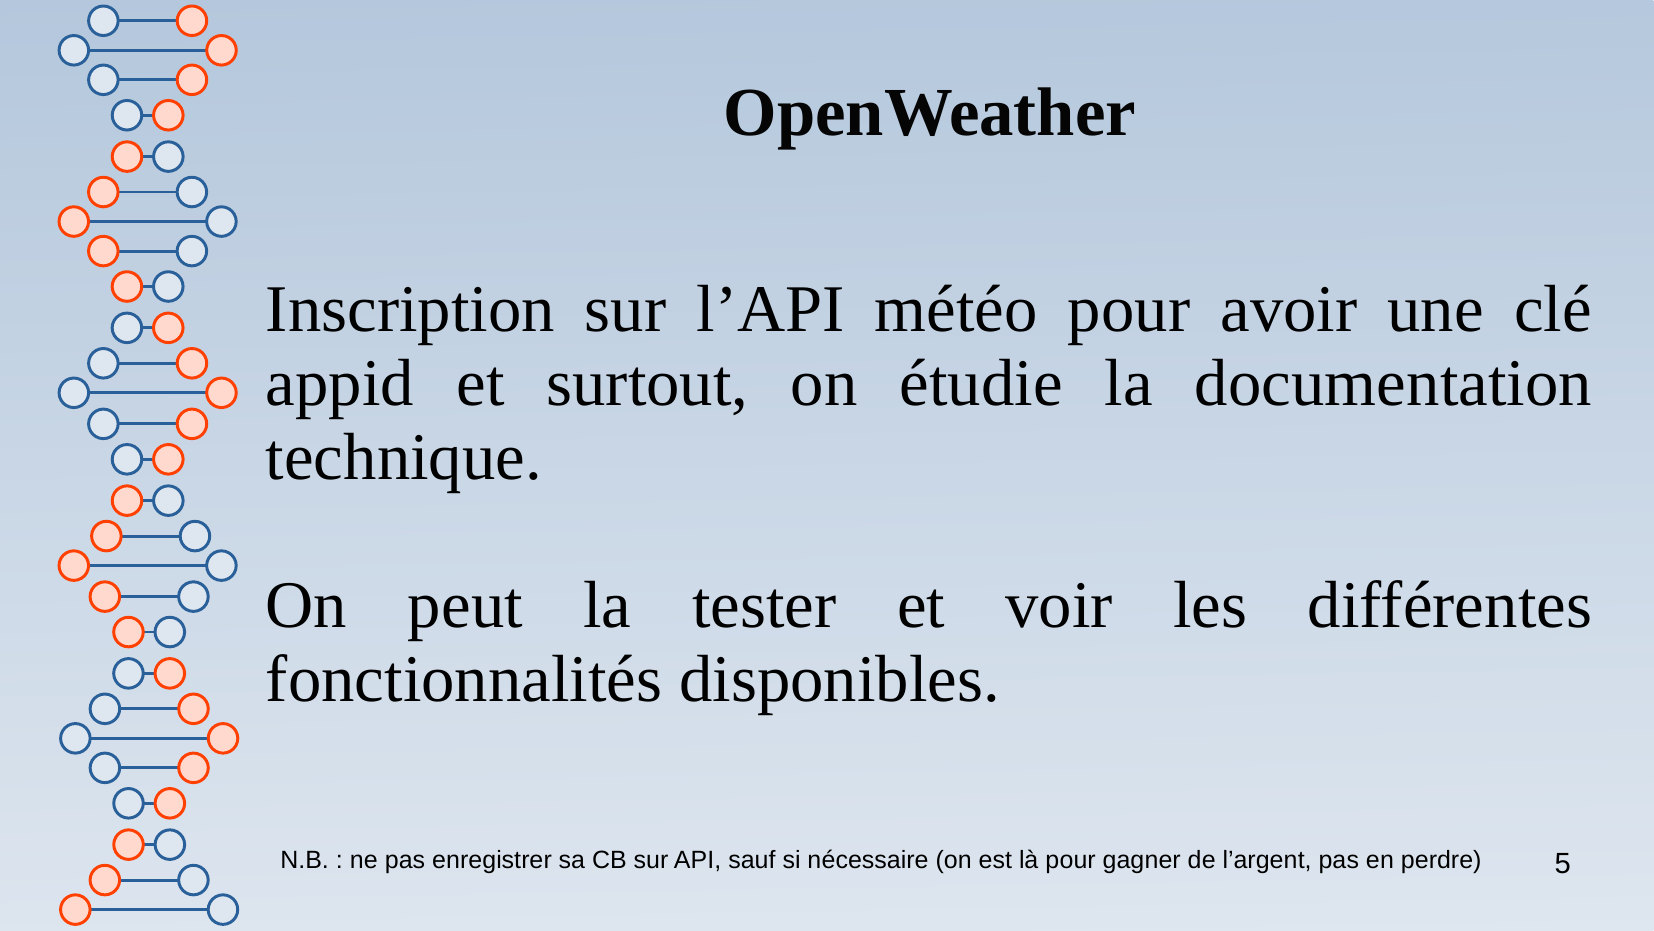

# OpenWeather
Inscription sur l’API météo pour avoir une clé appid et surtout, on étudie la documentation technique.
On peut la tester et voir les différentes fonctionnalités disponibles.
N.B. : ne pas enregistrer sa CB sur API, sauf si nécessaire (on est là pour gagner de l’argent, pas en perdre)
5